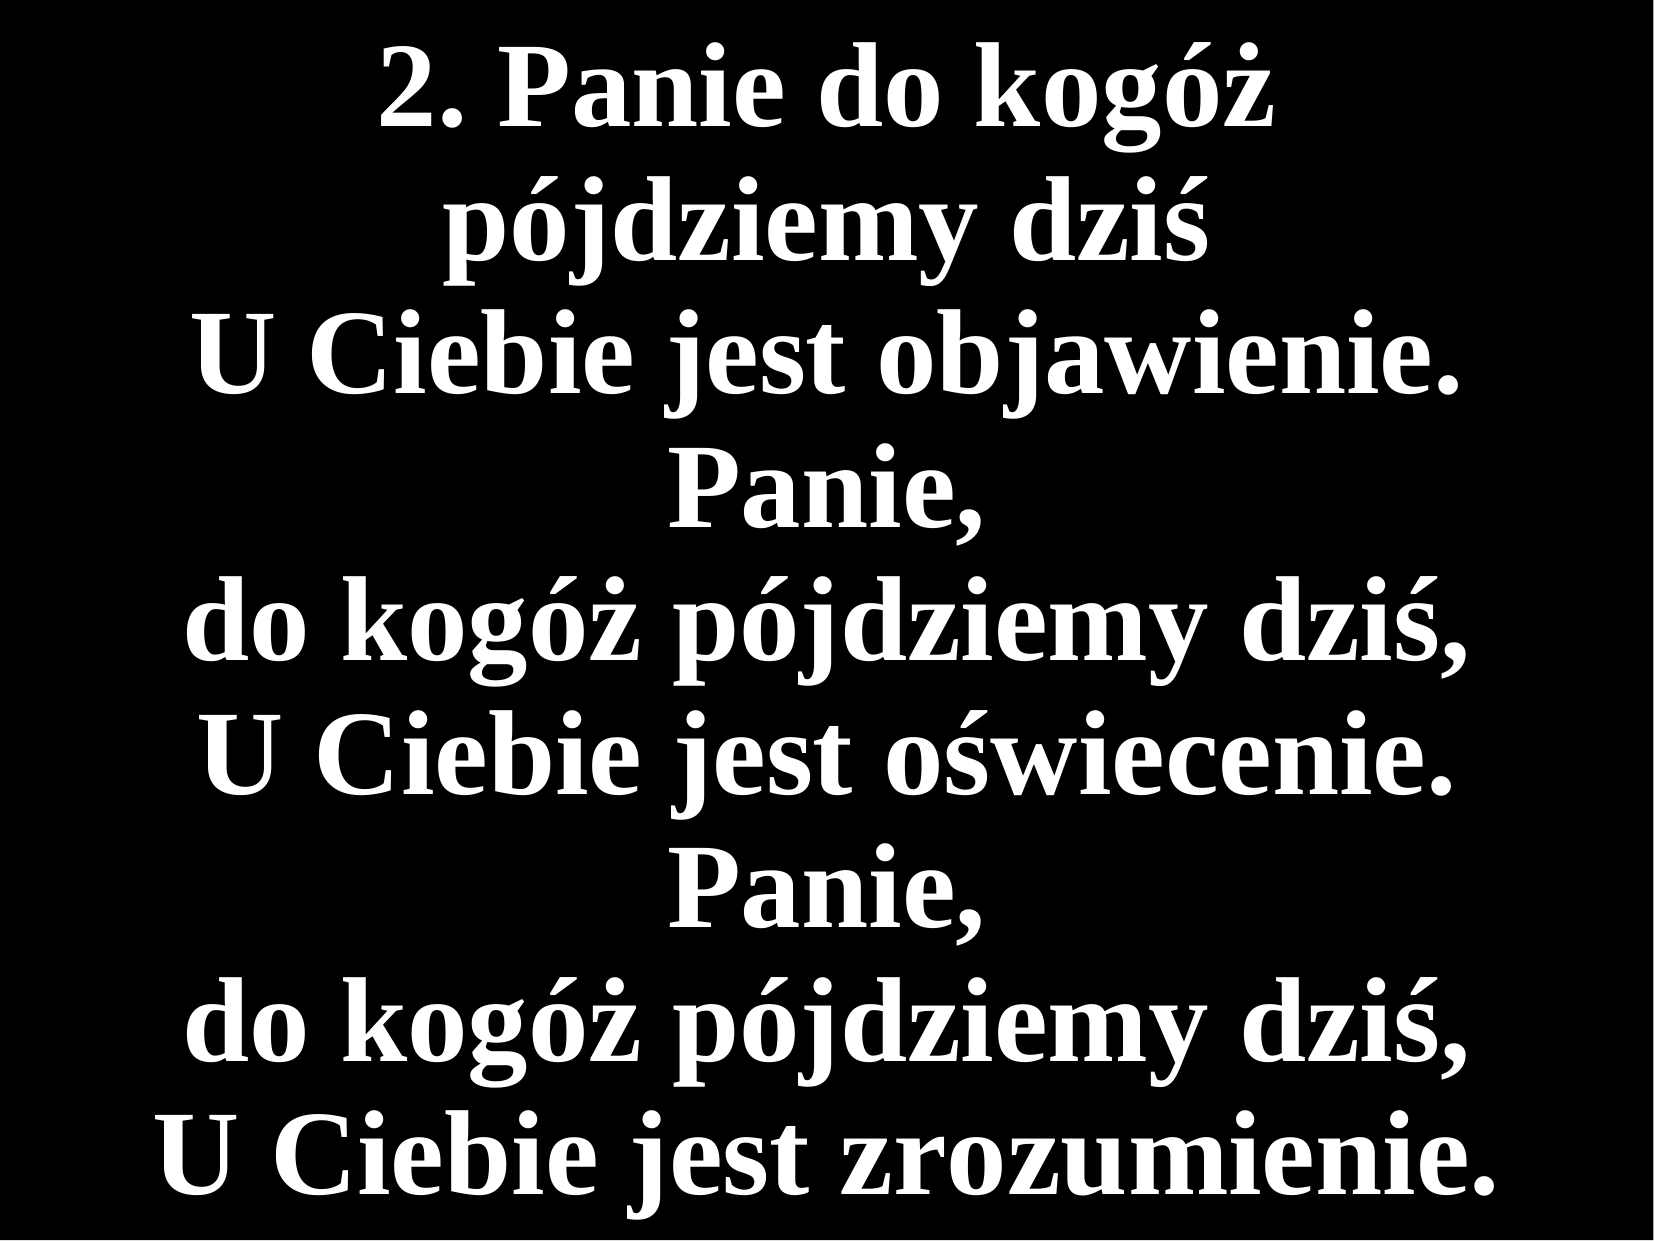

# 2. Panie do kogóż pójdziemy dziś U Ciebie jest objawienie. Panie, do kogóż pójdziemy dziś, U Ciebie jest oświecenie. Panie, do kogóż pójdziemy dziś, U Ciebie jest zrozumienie.